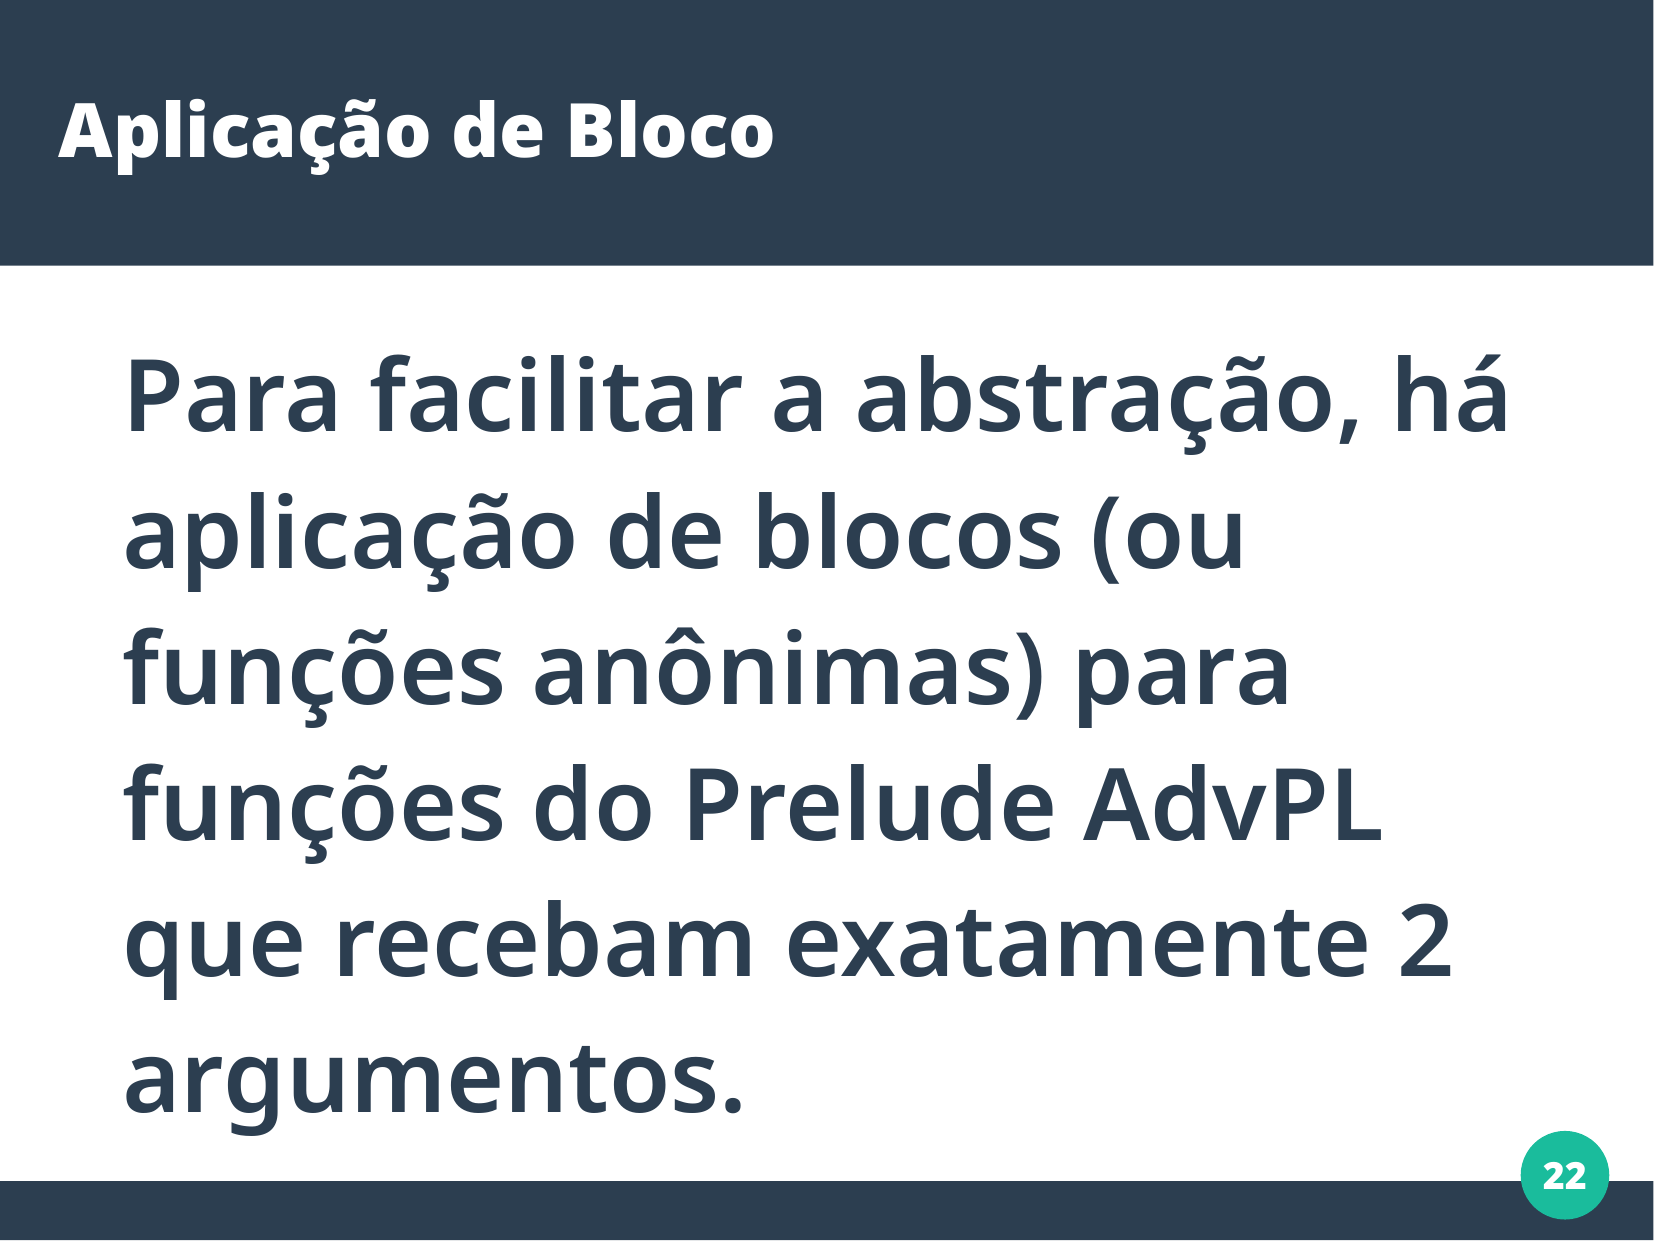

# Aplicação de Bloco
Para facilitar a abstração, há aplicação de blocos (ou funções anônimas) para funções do Prelude AdvPL que recebam exatamente 2 argumentos.
22